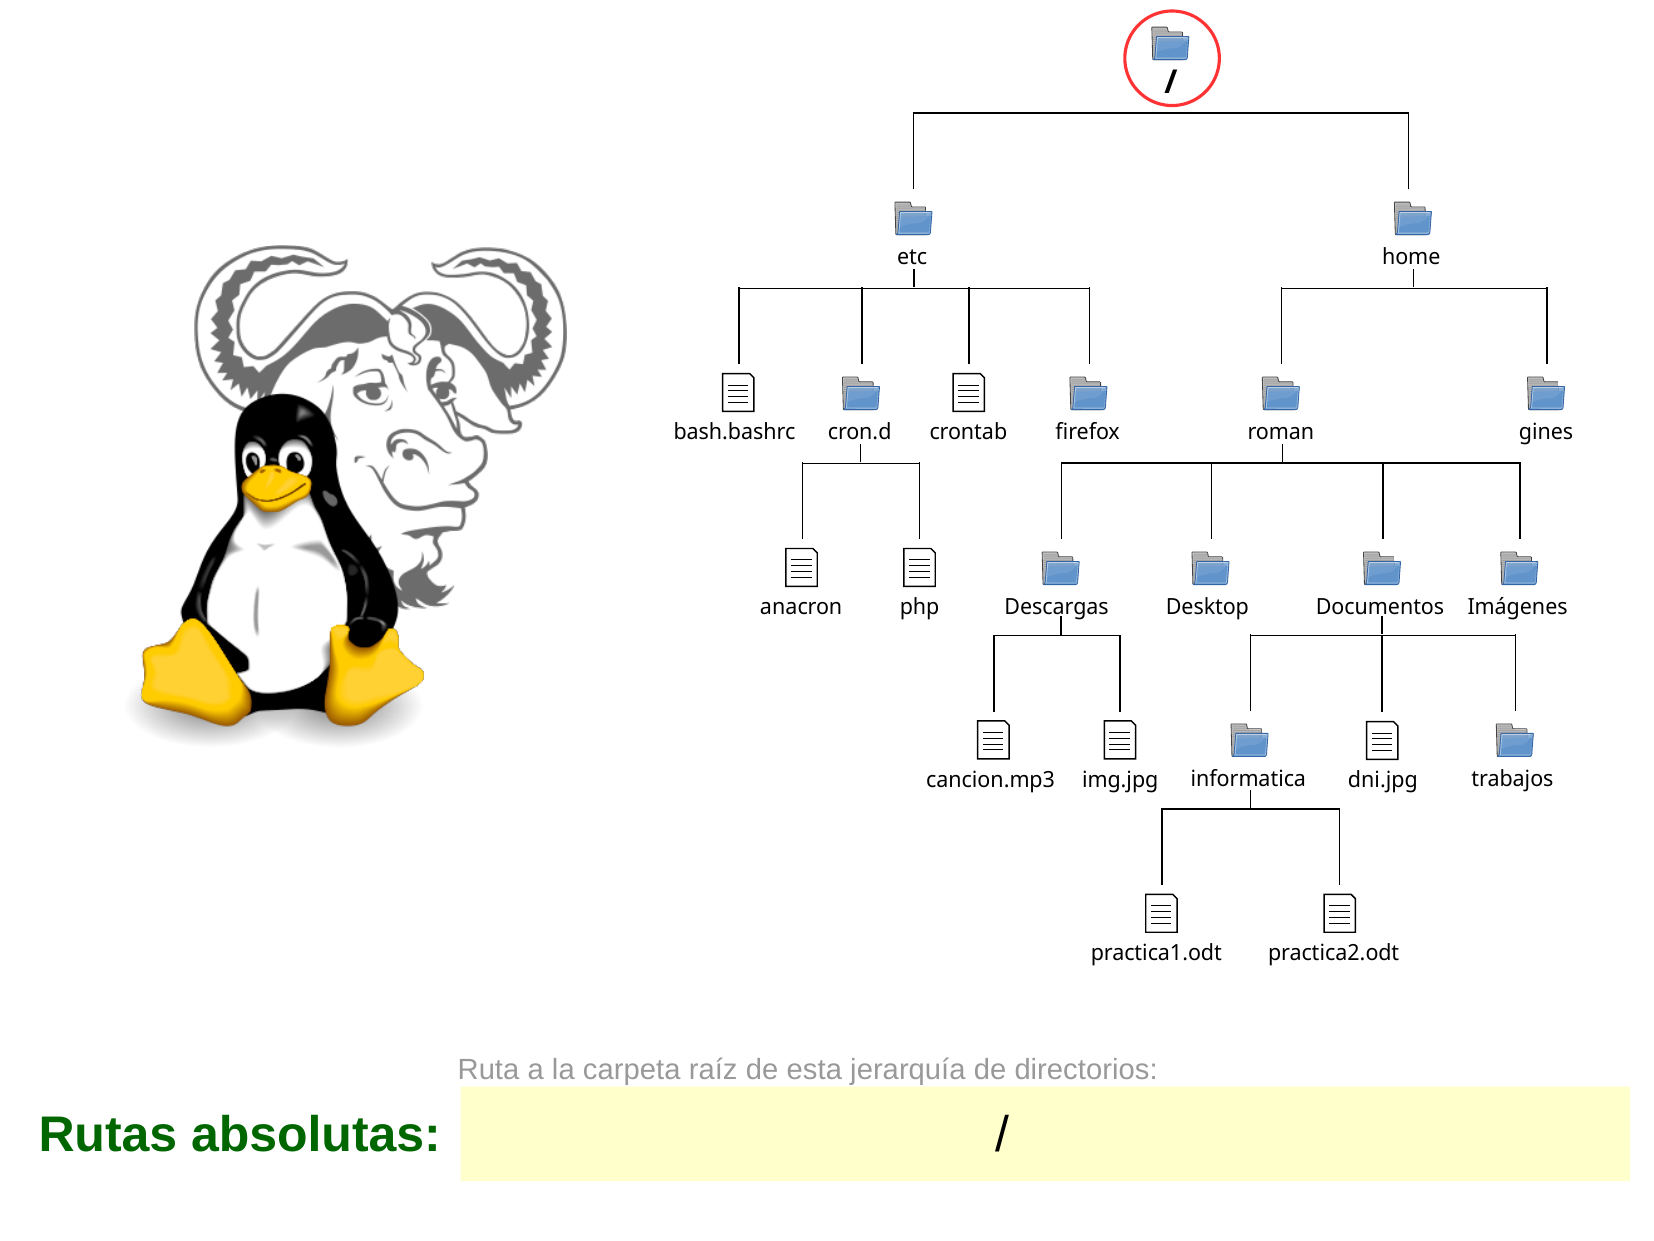

Ruta a la carpeta raíz de esta jerarquía de directorios:
/
Rutas absolutas: